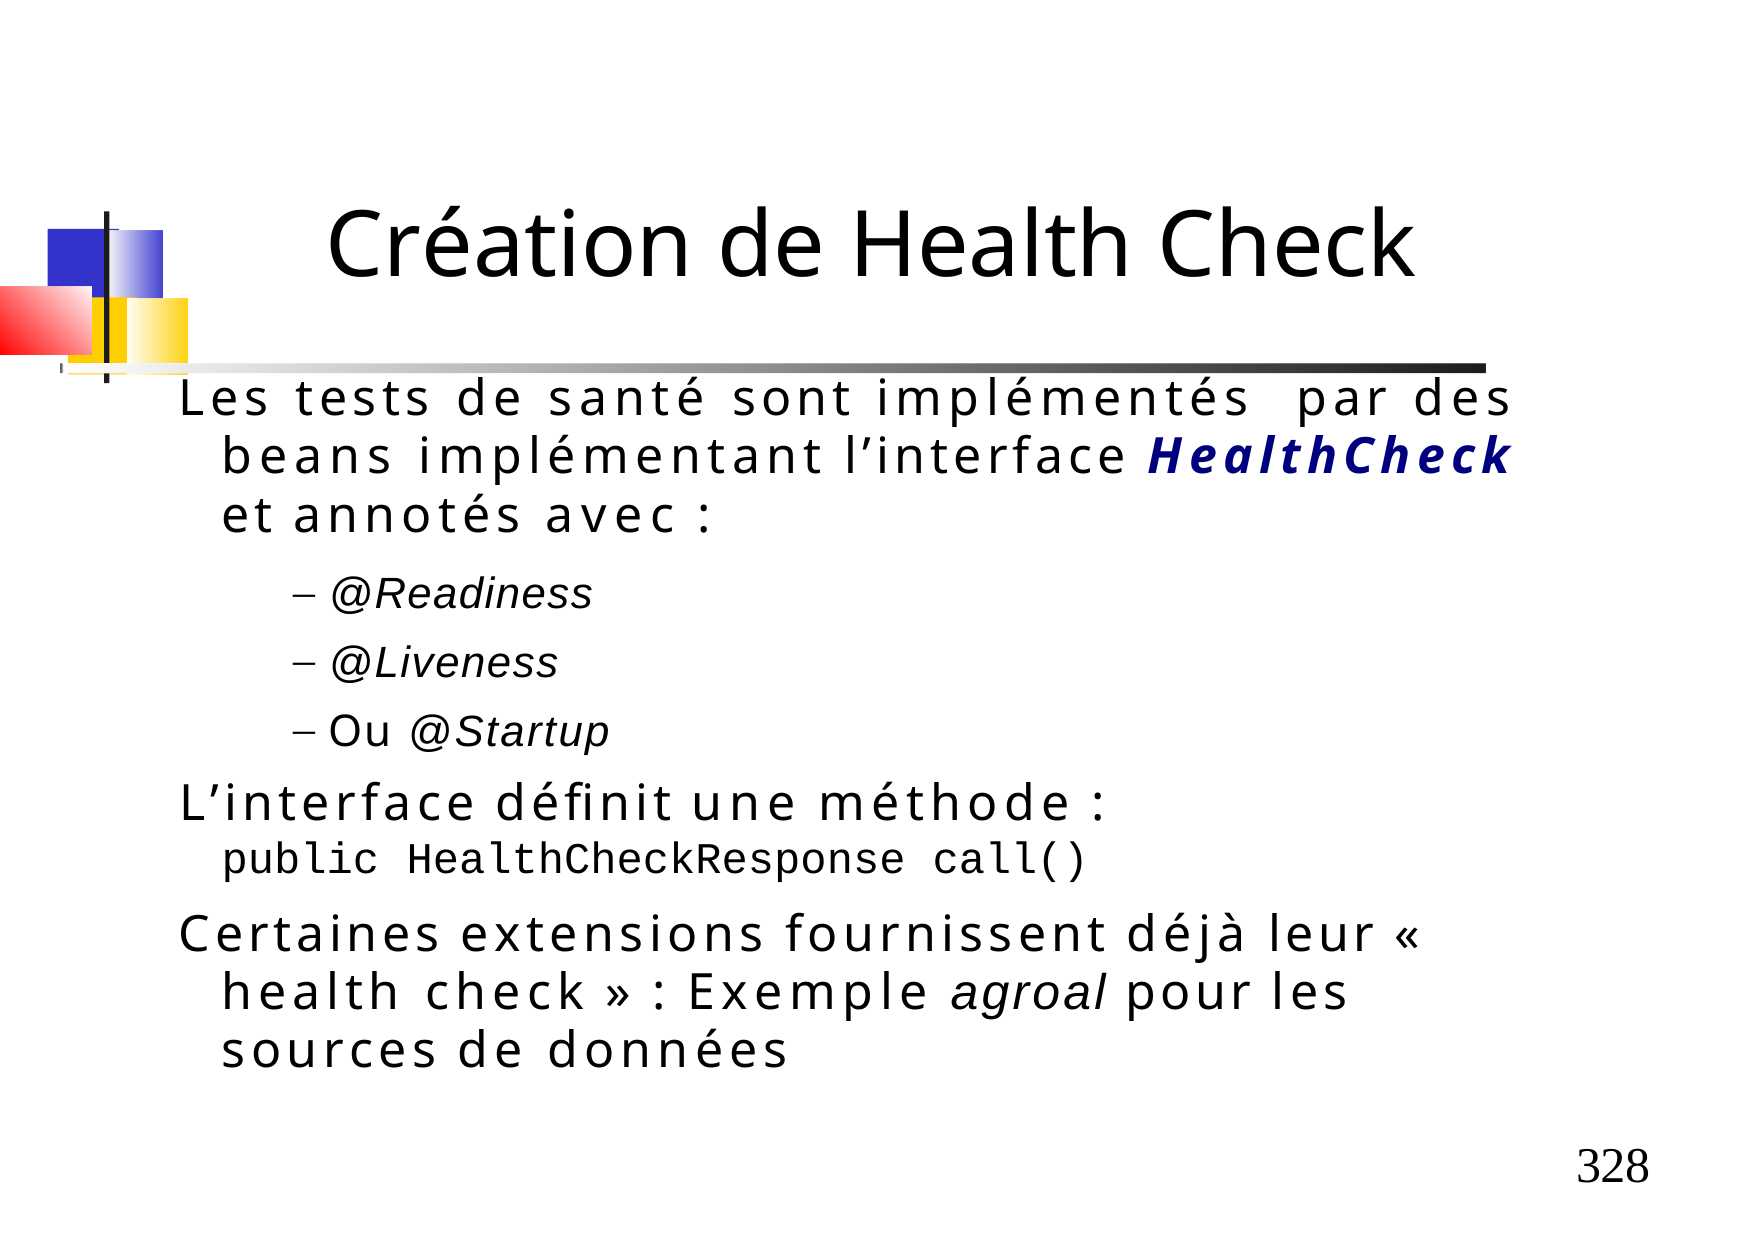

# Création de Health Check
Les tests de santé sont implémentés par des beans implémentant l’interface HealthCheck et annotés avec :
@Readiness
@Liveness
Ou @Startup
L’interface définit une méthode :
public HealthCheckResponse call()
Certaines extensions fournissent déjà leur « health check » : Exemple agroal pour les sources de données
328